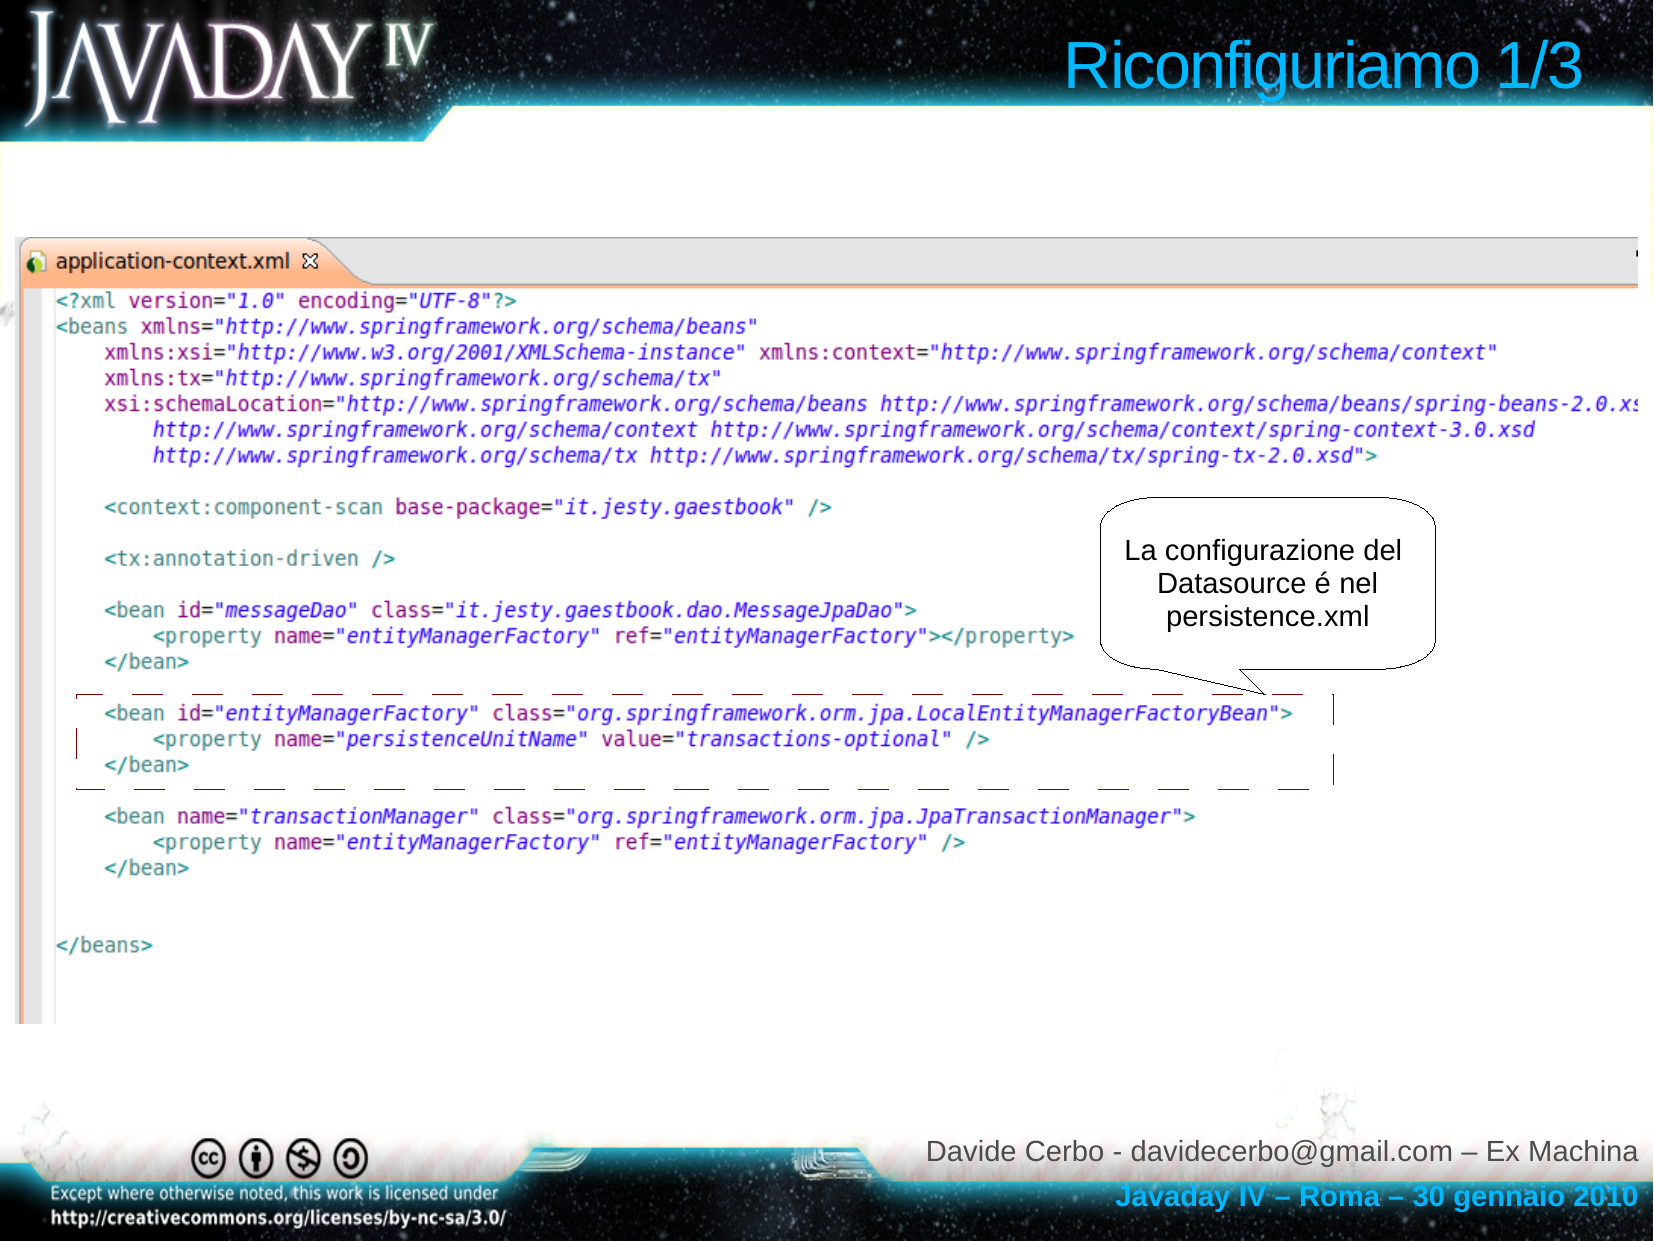

# Riconfiguriamo 1/3
La configurazione del
Datasource é nel
persistence.xml